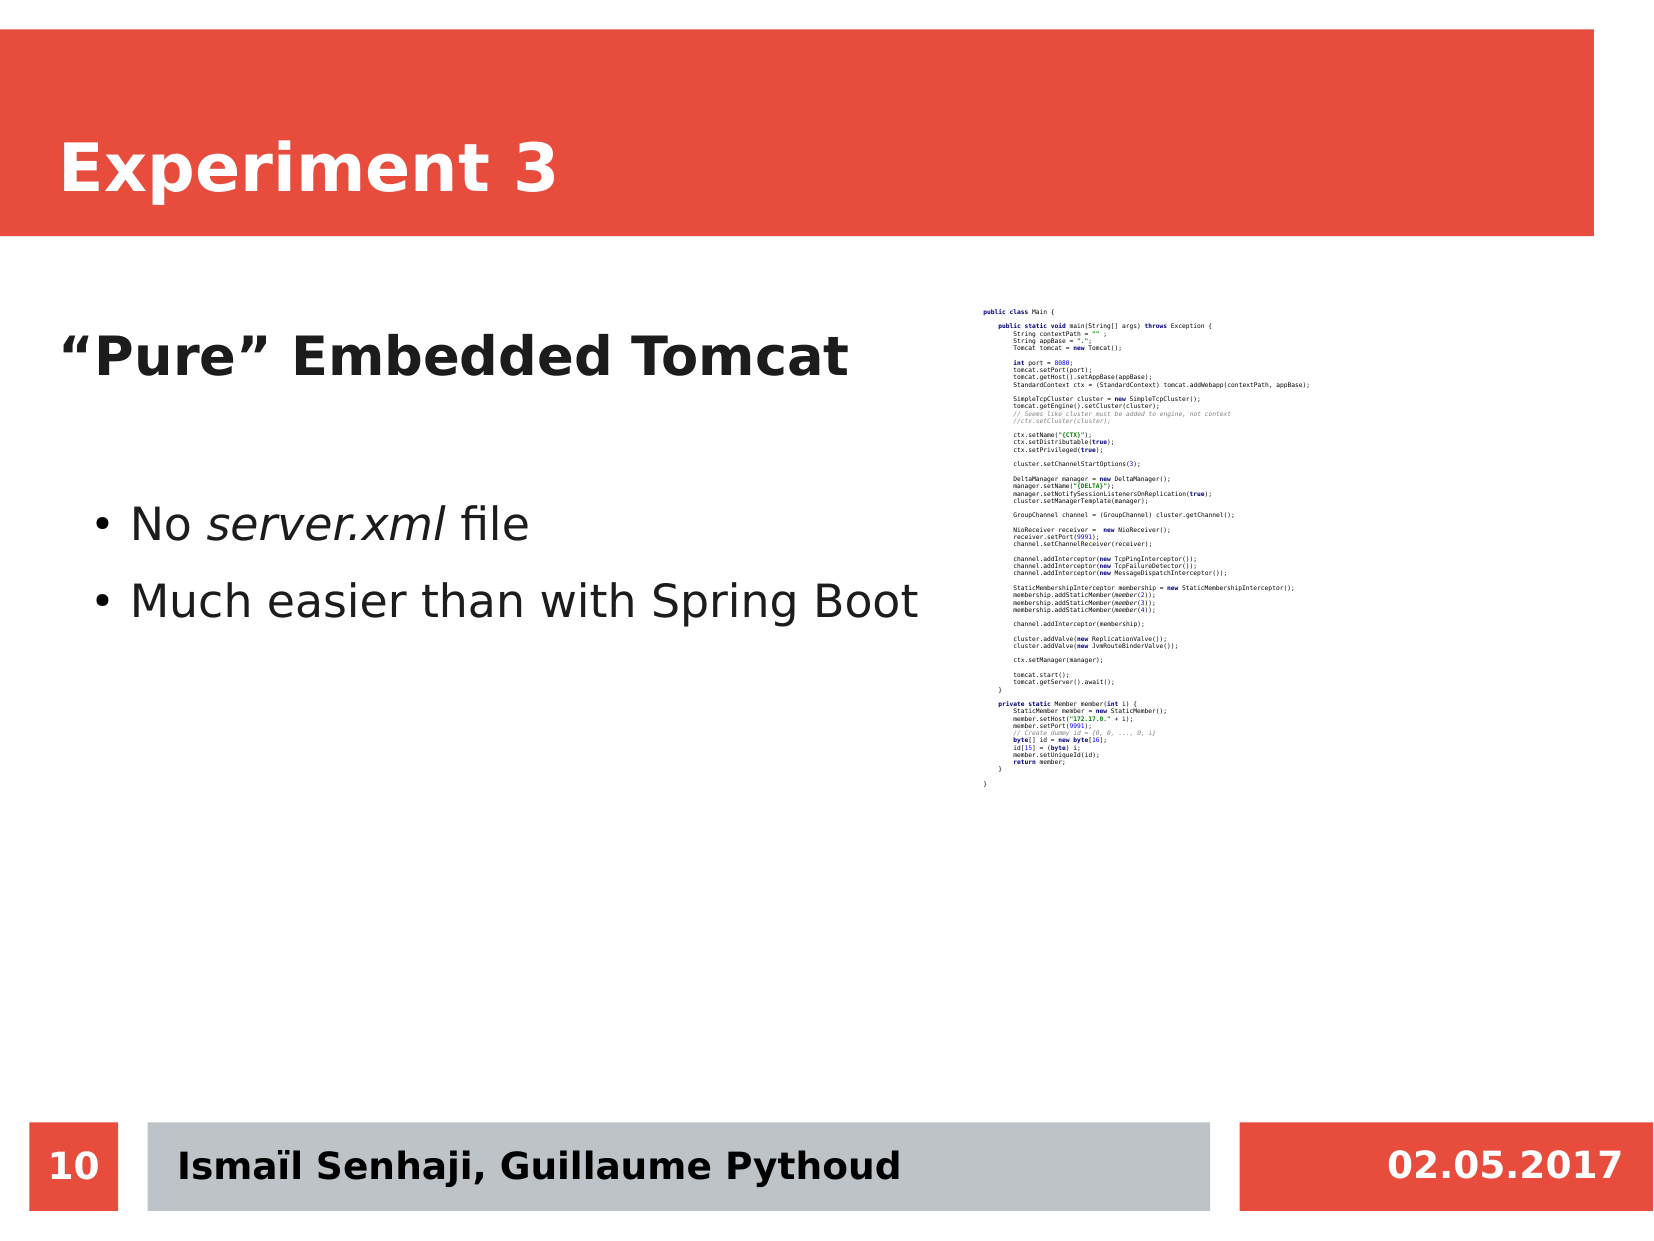

# Experiment 3
public class Main {
 public static void main(String[] args) throws Exception {
 String contextPath = "" ;
 String appBase = ".";
 Tomcat tomcat = new Tomcat();
 int port = 8080;
 tomcat.setPort(port);
 tomcat.getHost().setAppBase(appBase);
 StandardContext ctx = (StandardContext) tomcat.addWebapp(contextPath, appBase);
 SimpleTcpCluster cluster = new SimpleTcpCluster();
 tomcat.getEngine().setCluster(cluster);
 // Seems like cluster must be added to engine, not context
 //ctx.setCluster(cluster);
 ctx.setName("{CTX}");
 ctx.setDistributable(true);
 ctx.setPrivileged(true);
 cluster.setChannelStartOptions(3);
 DeltaManager manager = new DeltaManager();
 manager.setName("{DELTA}");
 manager.setNotifySessionListenersOnReplication(true);
 cluster.setManagerTemplate(manager);
 GroupChannel channel = (GroupChannel) cluster.getChannel();
 NioReceiver receiver = new NioReceiver();
 receiver.setPort(9991);
 channel.setChannelReceiver(receiver);
 channel.addInterceptor(new TcpPingInterceptor());
 channel.addInterceptor(new TcpFailureDetector());
 channel.addInterceptor(new MessageDispatchInterceptor());
 StaticMembershipInterceptor membership = new StaticMembershipInterceptor();
 membership.addStaticMember(member(2));
 membership.addStaticMember(member(3));
 membership.addStaticMember(member(4));
 channel.addInterceptor(membership);
 cluster.addValve(new ReplicationValve());
 cluster.addValve(new JvmRouteBinderValve());
 ctx.setManager(manager);
 tomcat.start();
 tomcat.getServer().await();
 }
 private static Member member(int i) {
 StaticMember member = new StaticMember();
 member.setHost("172.17.0." + i);
 member.setPort(9991);
 // Create dummy id = {0, 0, ..., 0, i}
 byte[] id = new byte[16];
 id[15] = (byte) i;
 member.setUniqueId(id);
 return member;
 }
}
“Pure” Embedded Tomcat
No server.xml file
Much easier than with Spring Boot
10
Ismaïl Senhaji, Guillaume Pythoud
02.05.2017